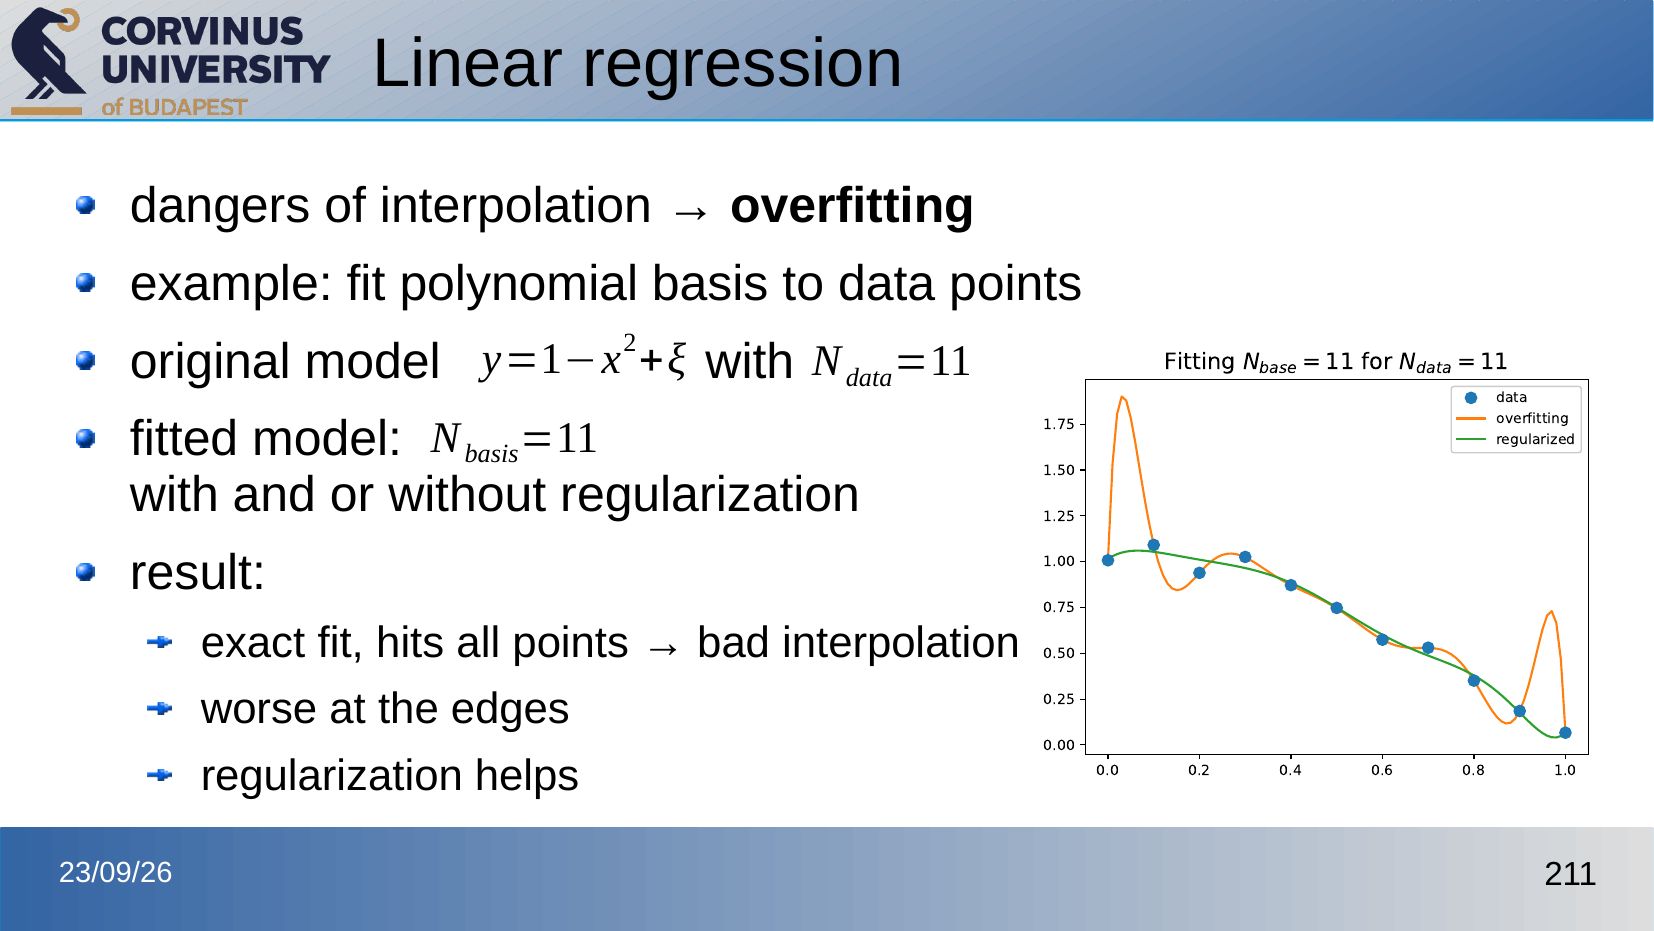

# Linear regression
dangers of interpolation → overfitting
example: fit polynomial basis to data points
original model with
fitted model:
with and or without regularization
result:
exact fit, hits all points → bad interpolation
worse at the edges
regularization helps